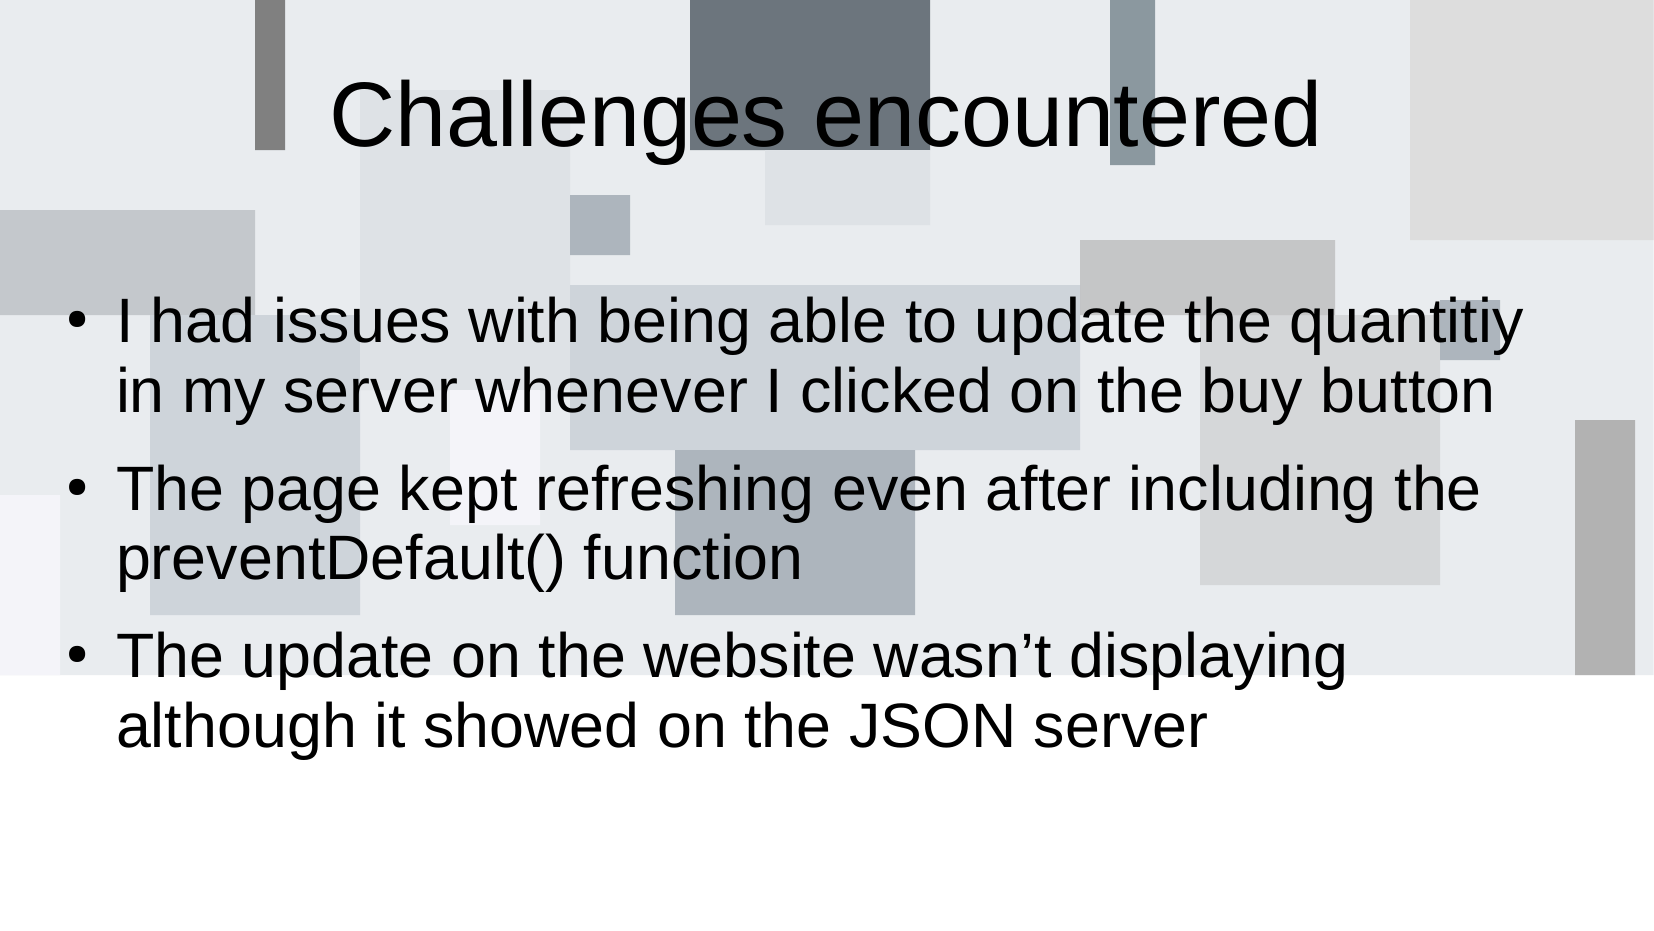

# Challenges encountered
I had issues with being able to update the quantitiy in my server whenever I clicked on the buy button
The page kept refreshing even after including the preventDefault() function
The update on the website wasn’t displaying although it showed on the JSON server